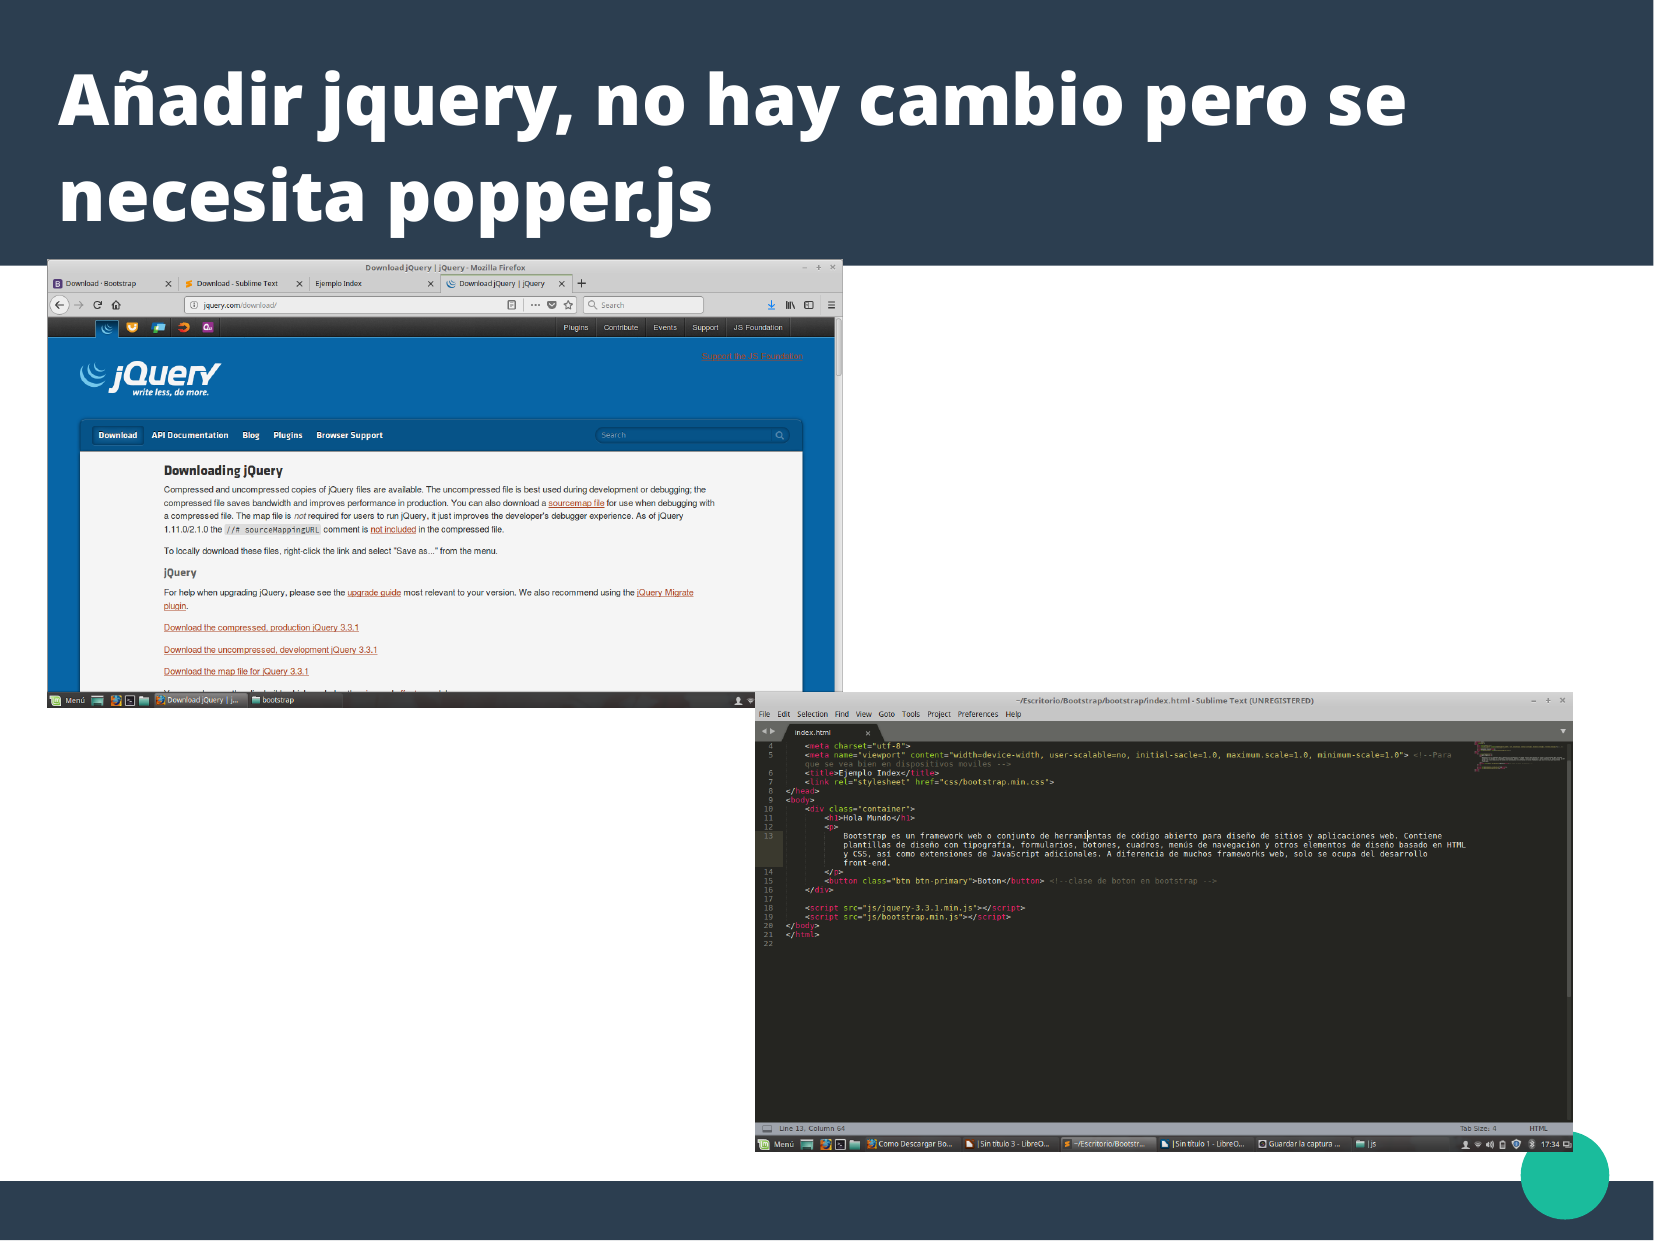

# Añadir jquery, no hay cambio pero se necesita popper.js